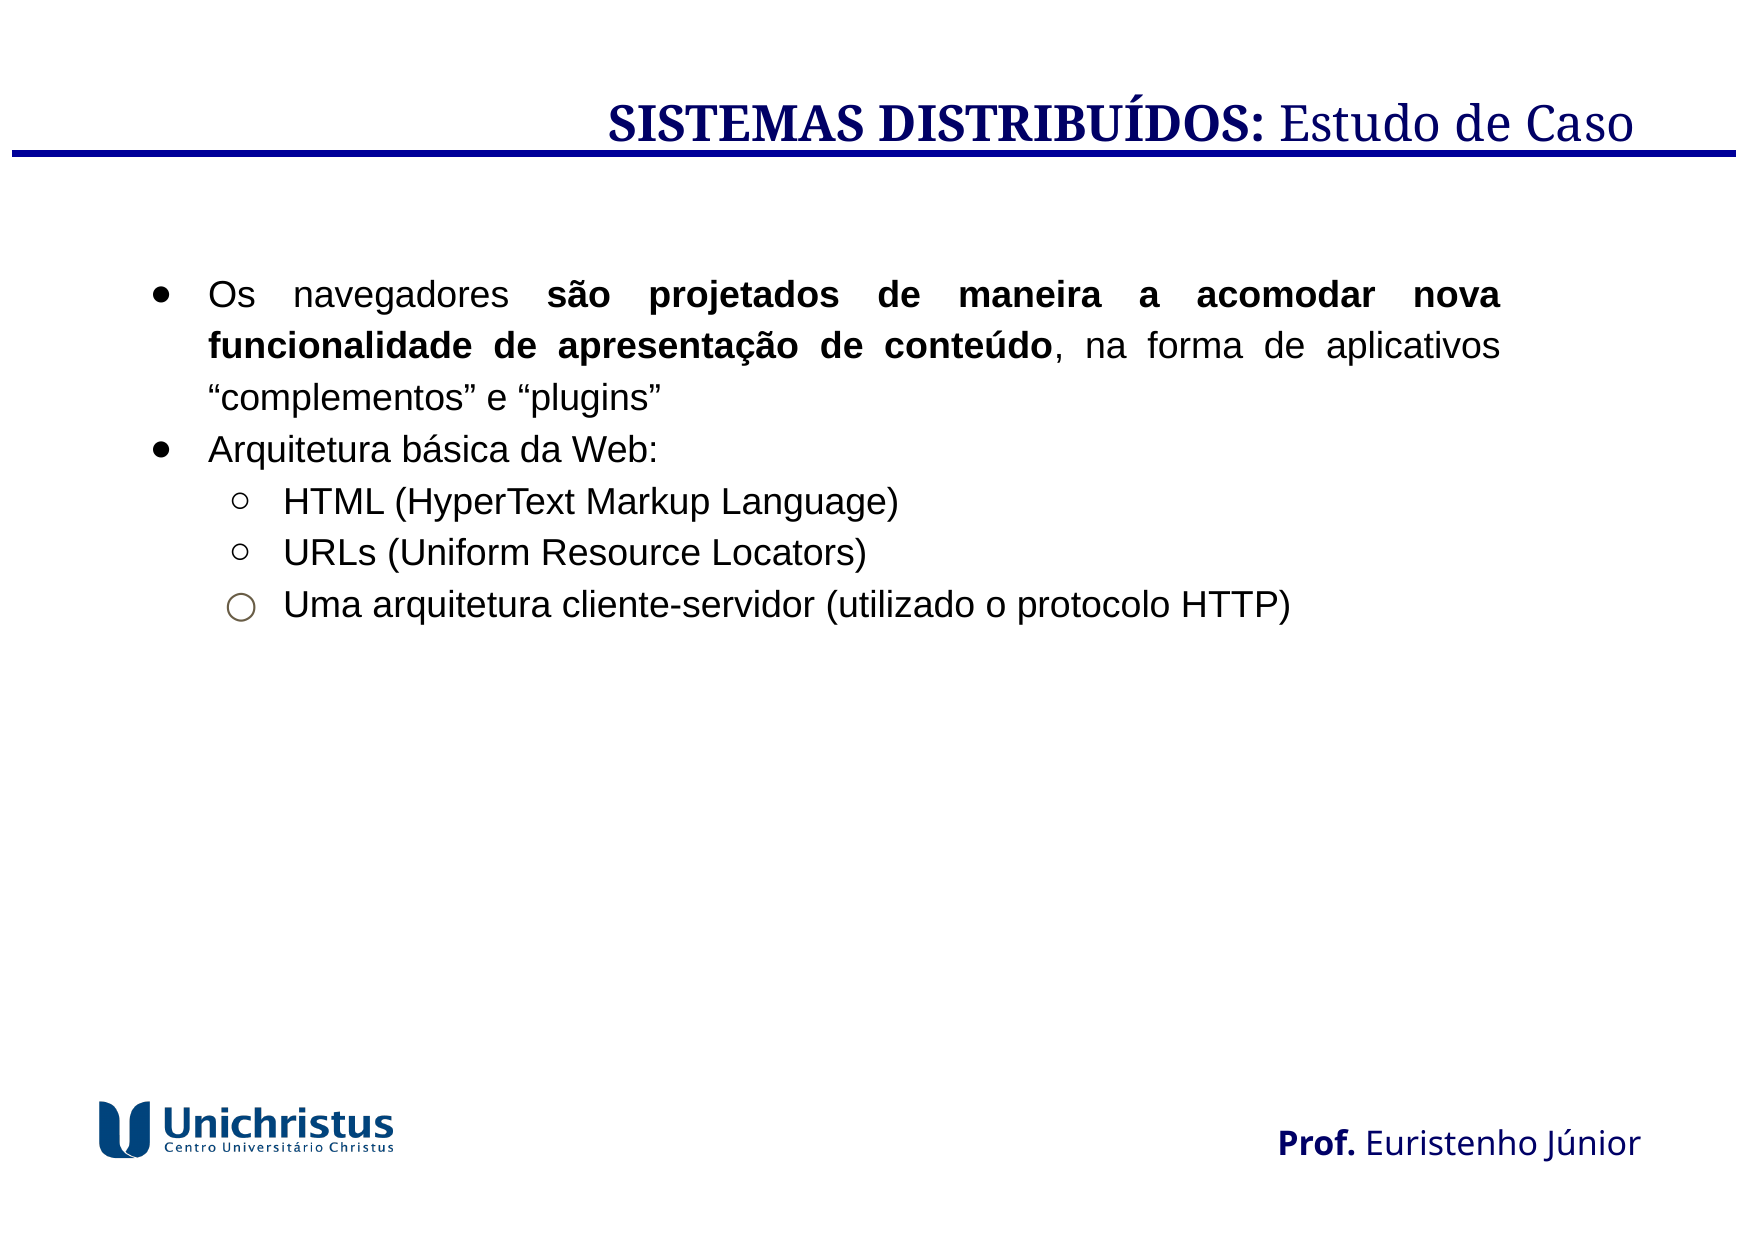

SISTEMAS DISTRIBUÍDOS: Estudo de Caso
Os navegadores são projetados de maneira a acomodar nova funcionalidade de apresentação de conteúdo, na forma de aplicativos “complementos” e “plugins”
Arquitetura básica da Web:
HTML (HyperText Markup Language)
URLs (Uniform Resource Locators)
Uma arquitetura cliente-servidor (utilizado o protocolo HTTP)
Prof. Euristenho Júnior